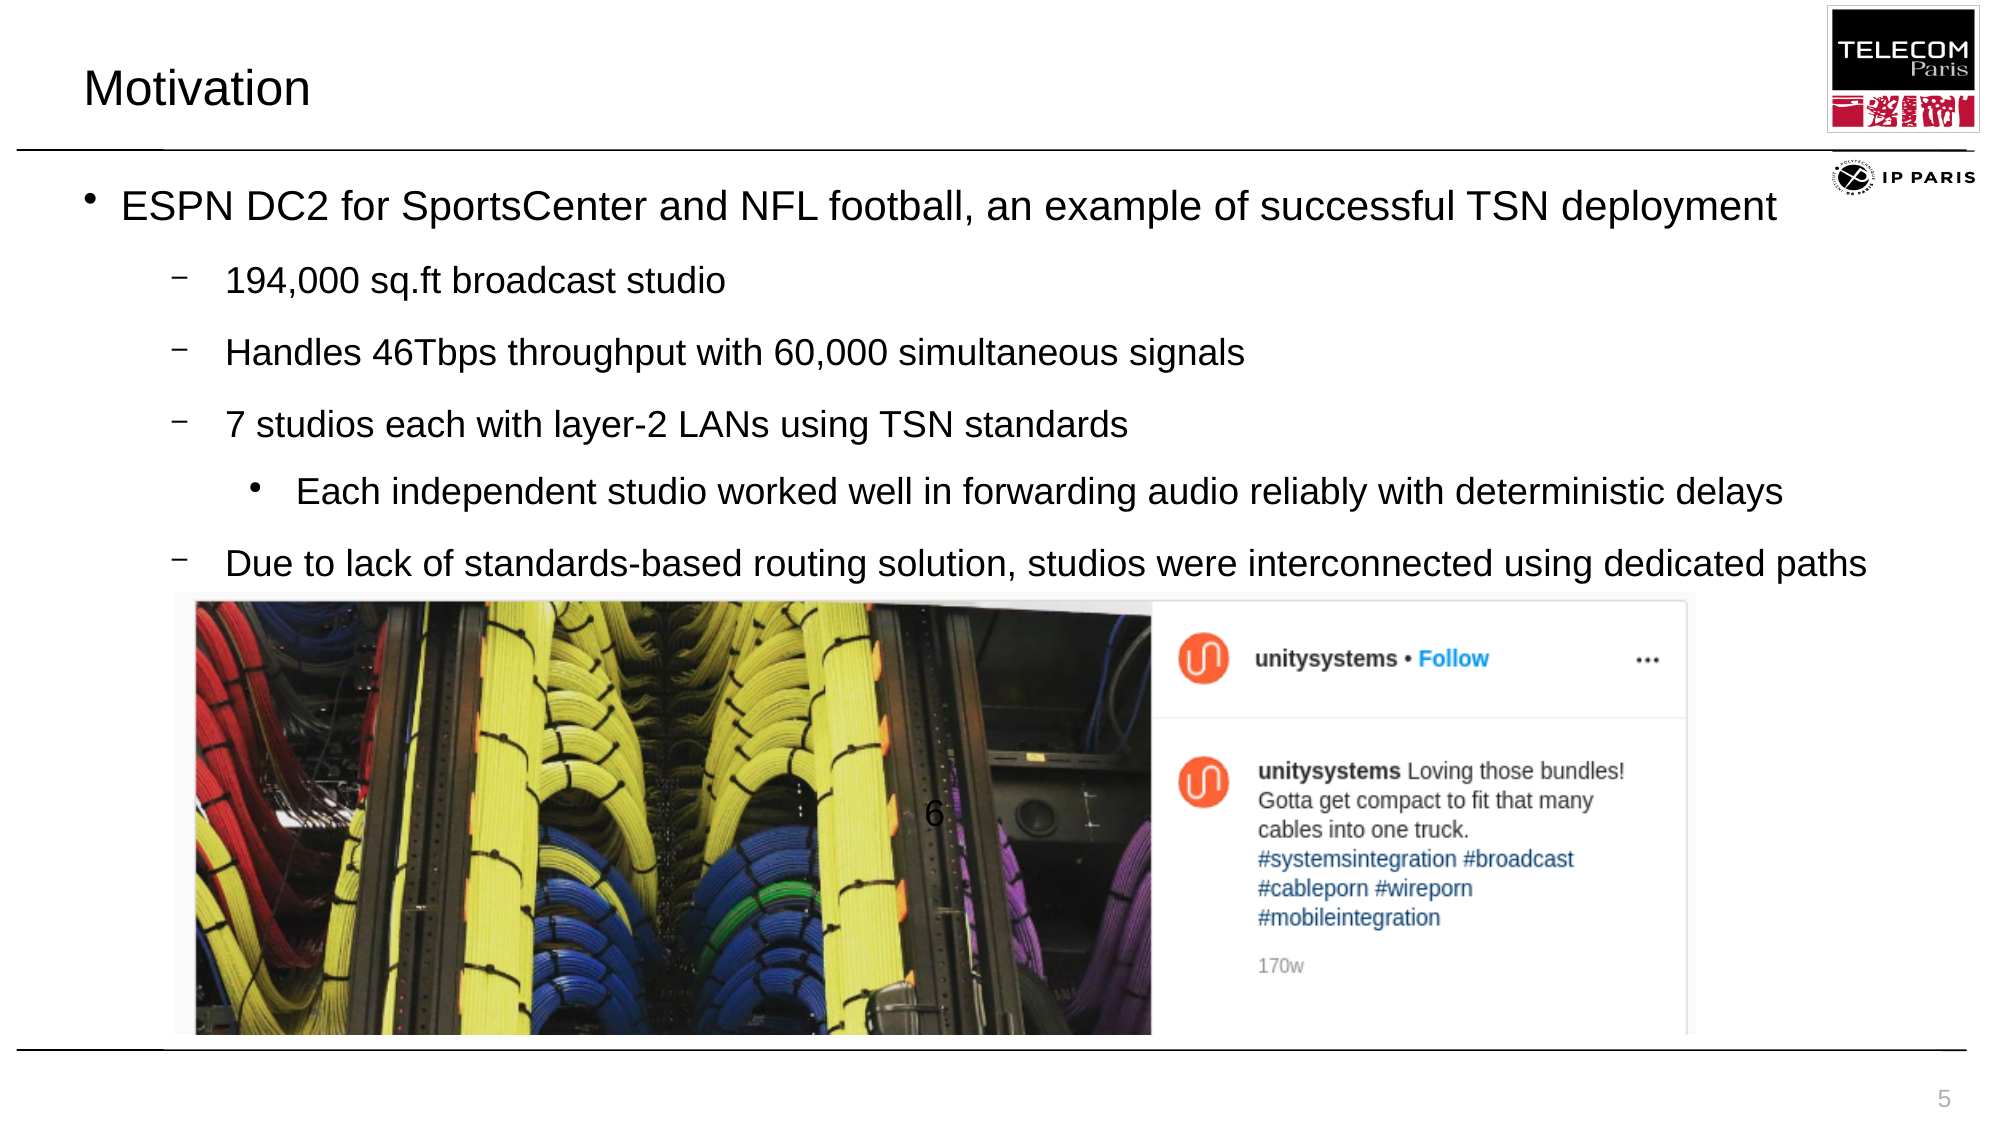

# Motivation
ESPN DC2 for SportsCenter and NFL football, an example of successful TSN deployment
194,000 sq.ft broadcast studio
Handles 46Tbps throughput with 60,000 simultaneous signals
7 studios each with layer-2 LANs using TSN standards
Each independent studio worked well in forwarding audio reliably with deterministic delays
Due to lack of standards-based routing solution, studios were interconnected using dedicated paths
6
Actual Stage
1